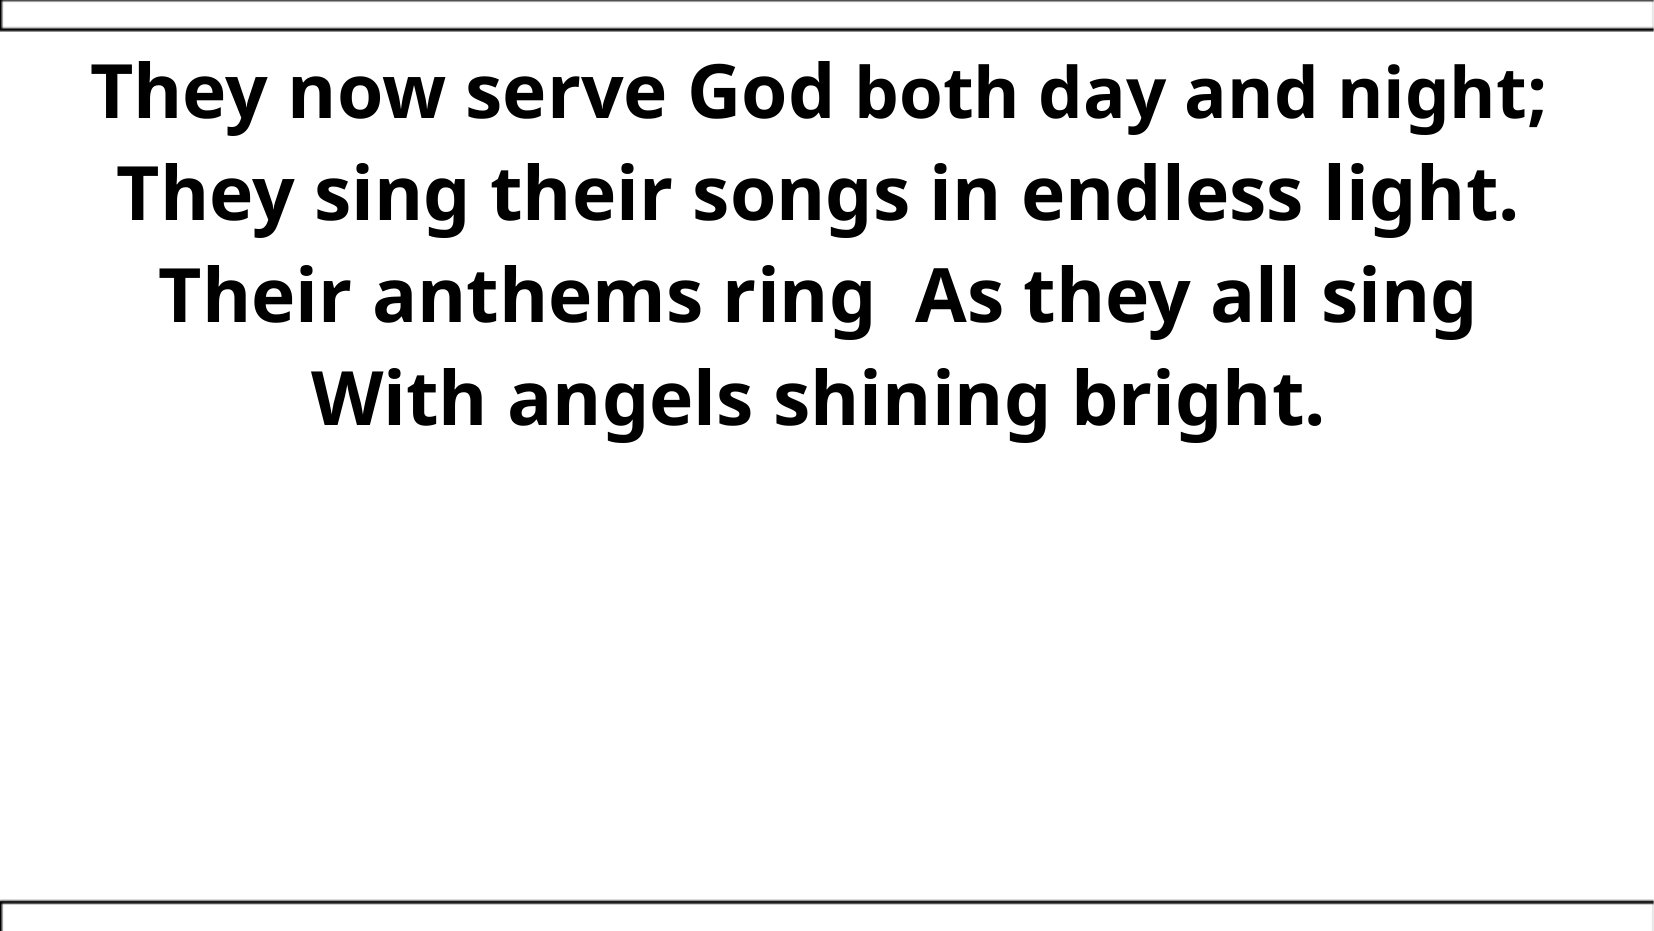

# They now serve God both day and night; They sing their songs in endless light. Their anthems ring As they all sing With angels shining bright.